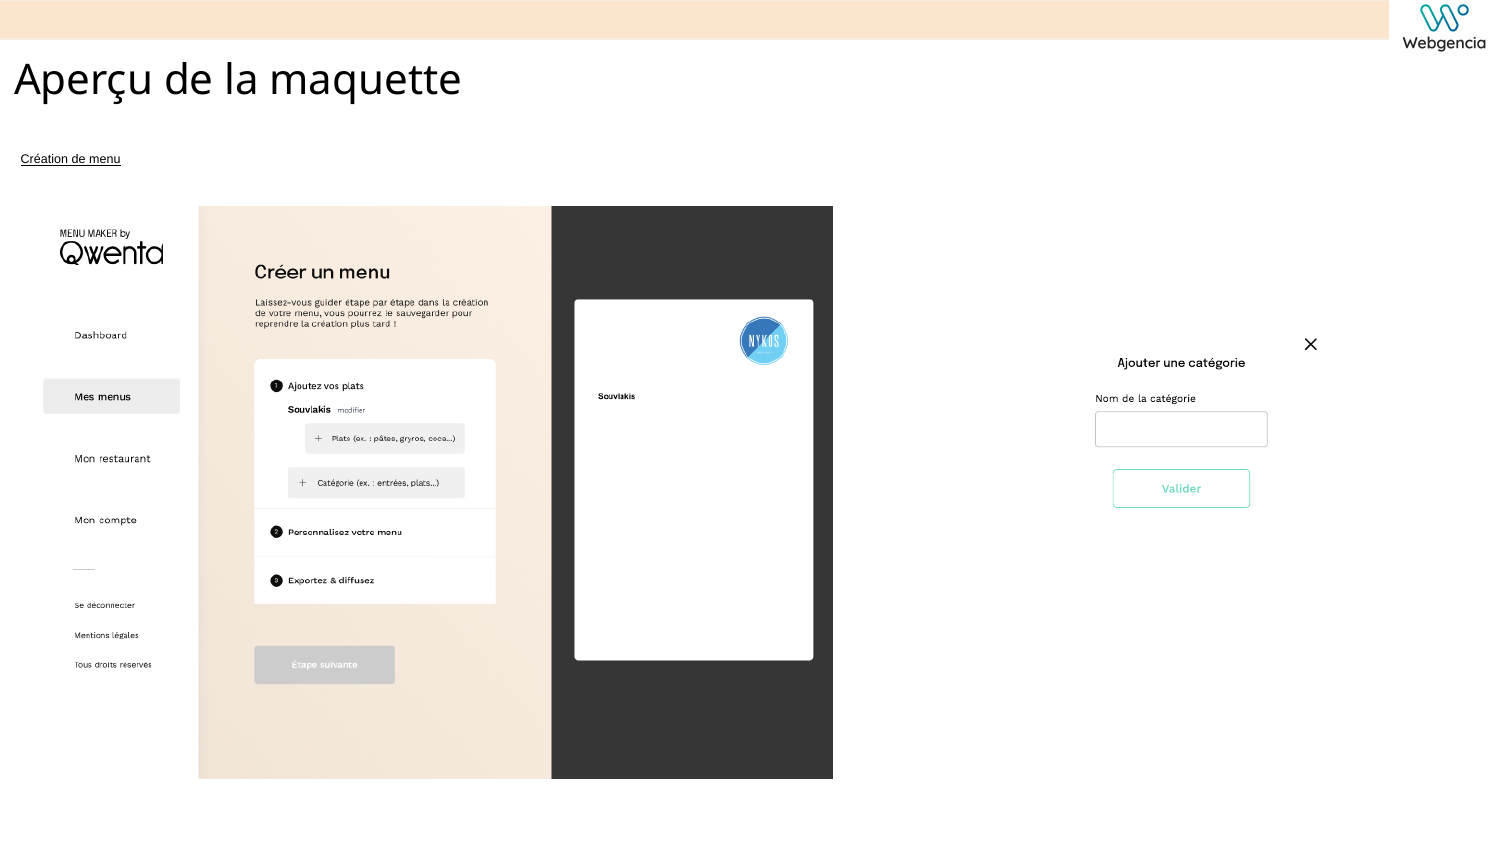

Aperçu de la maquette
# Création de menu